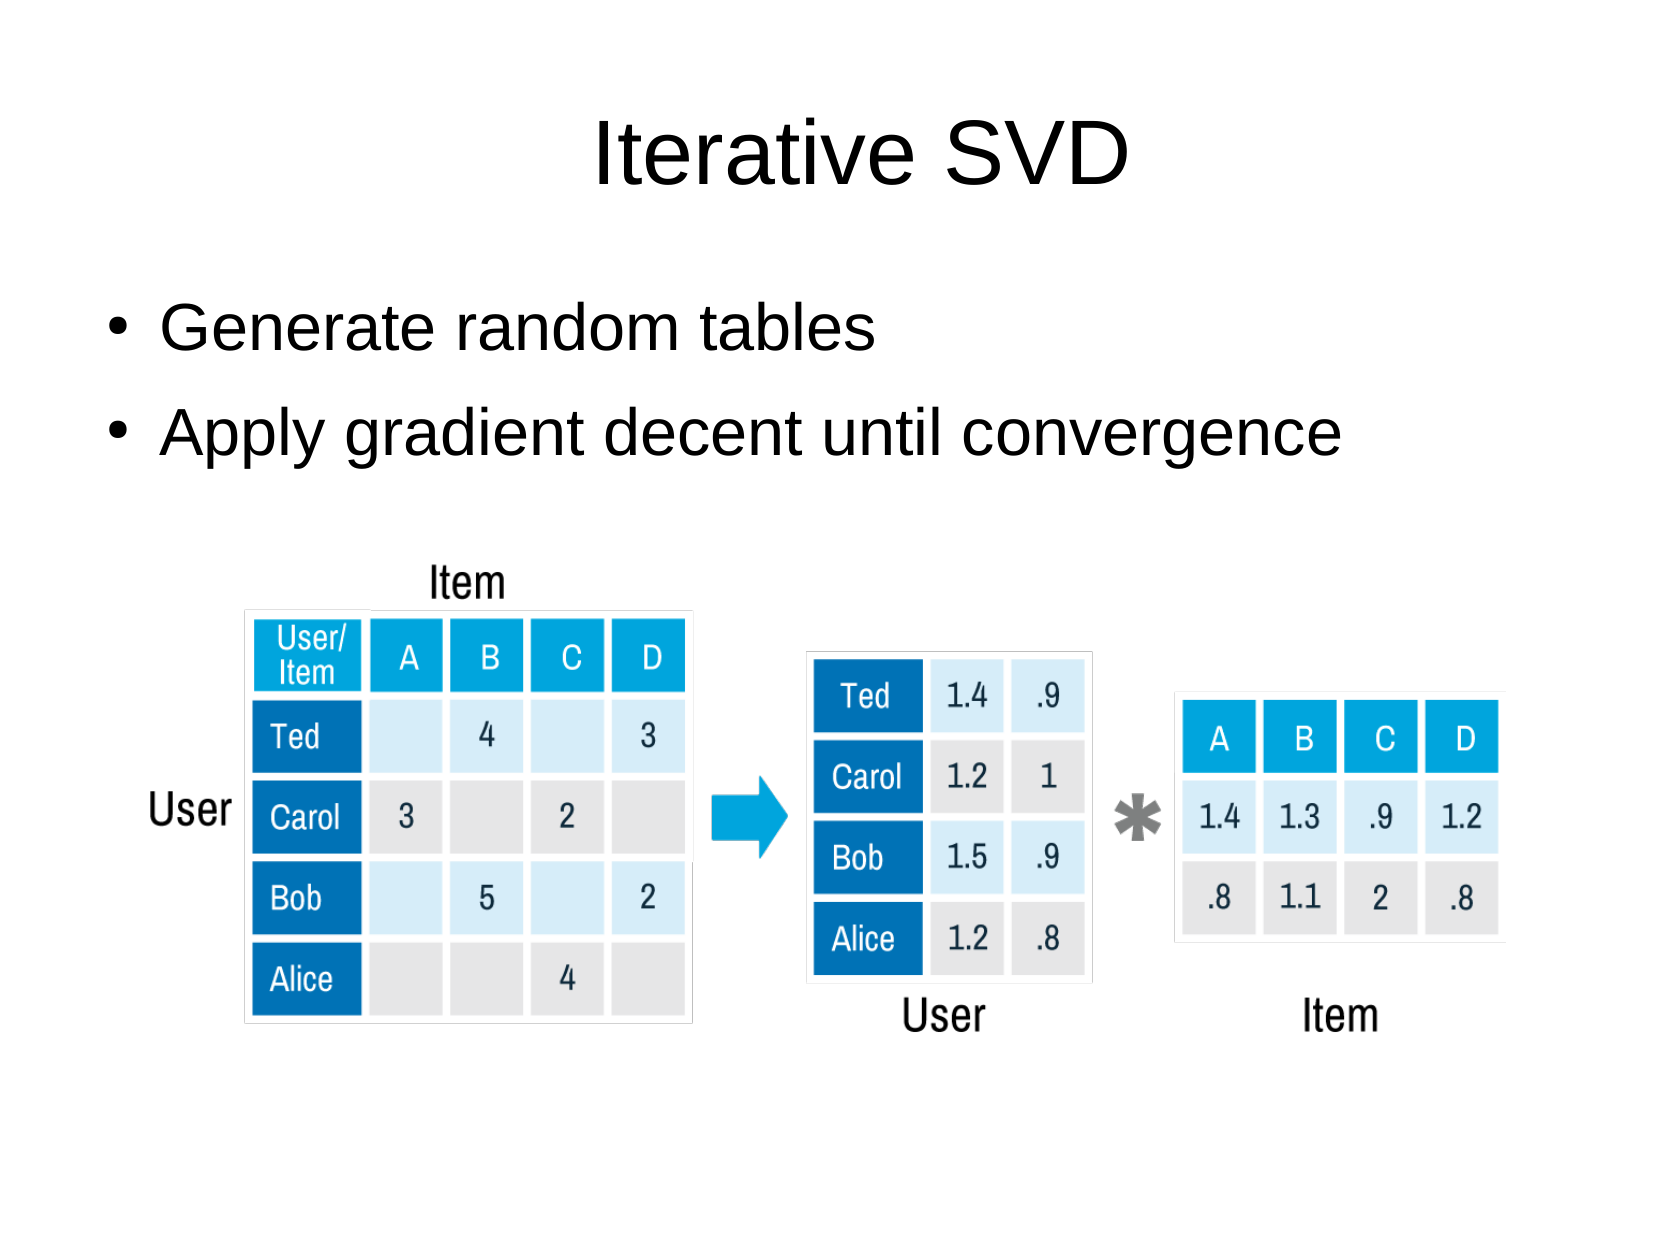

# Iterative SVD
Generate random tables
Apply gradient decent until convergence